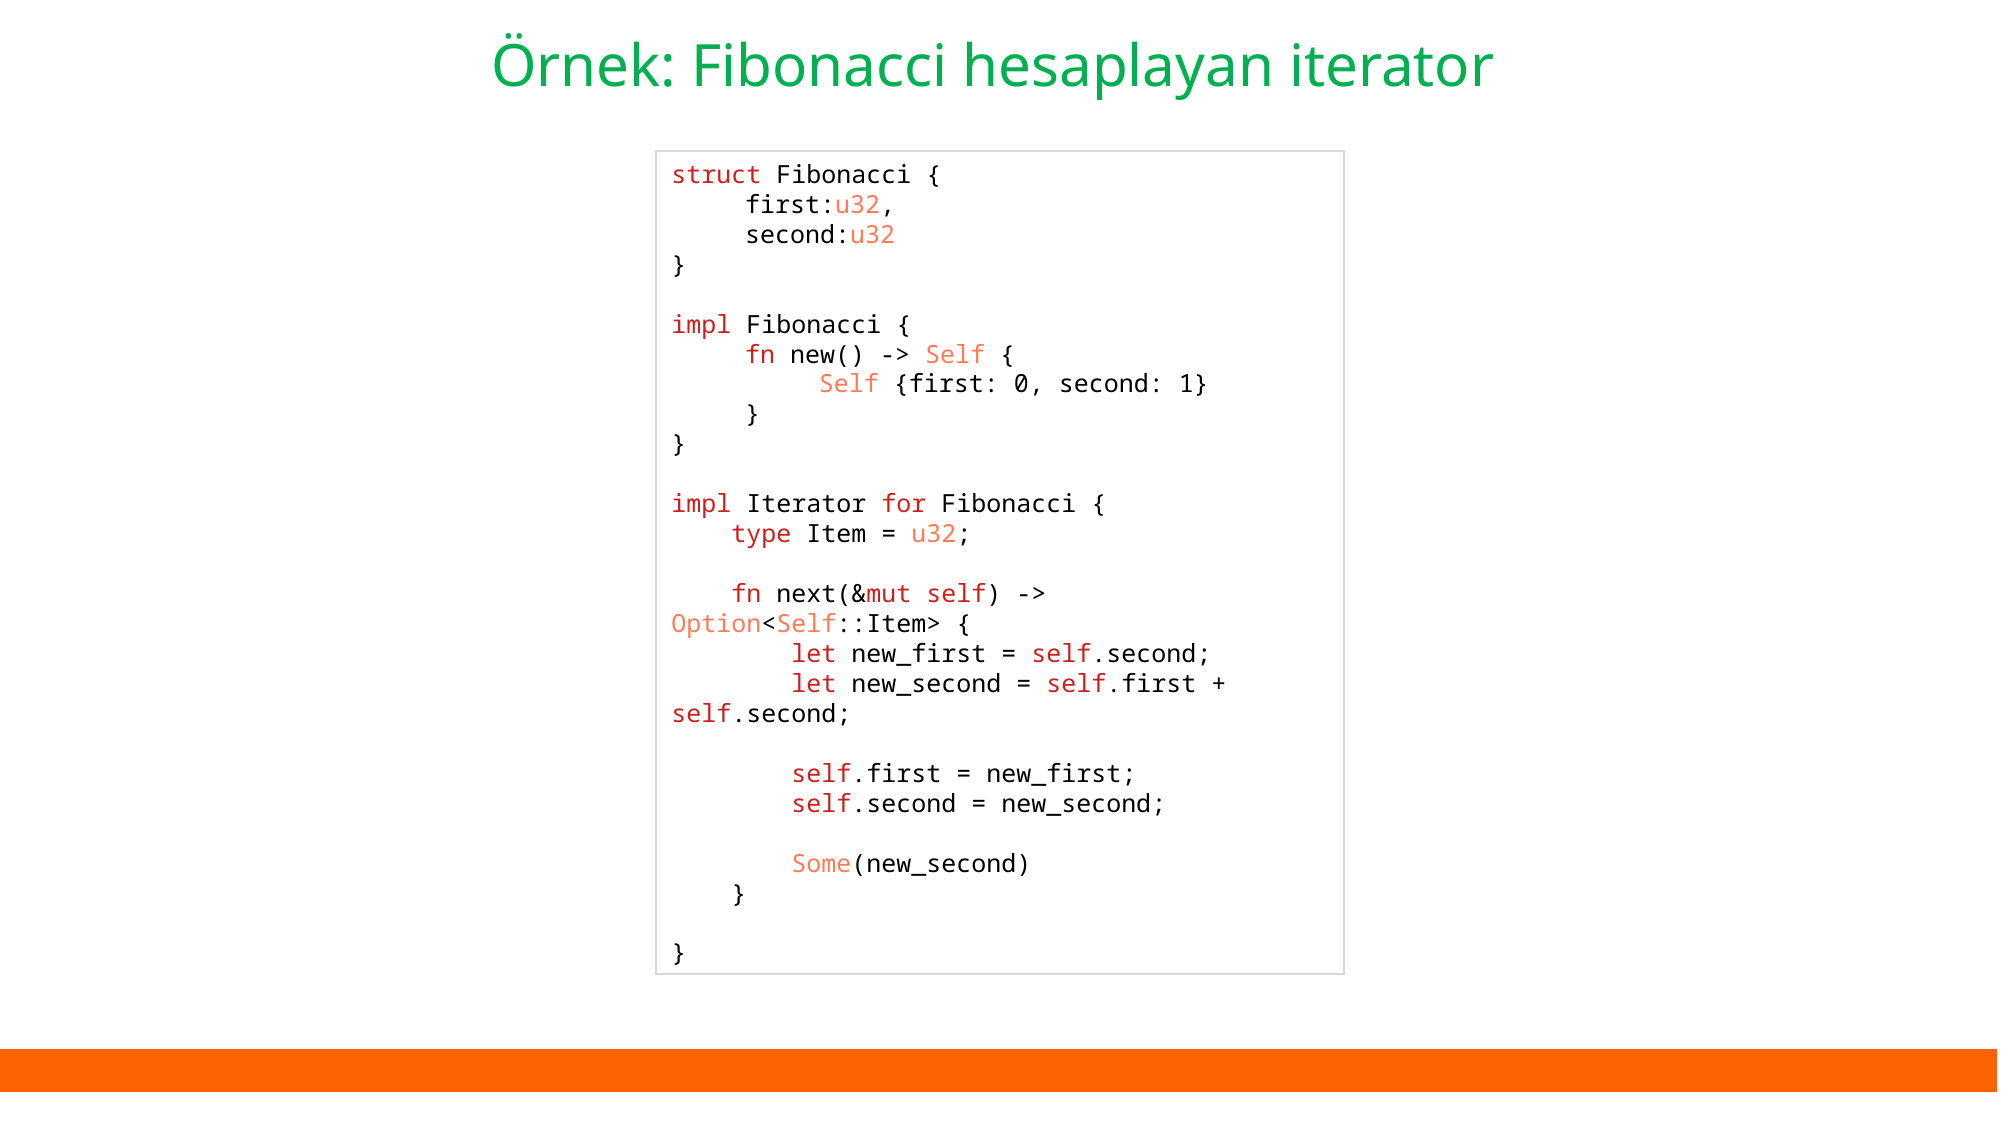

# Örnek: Fibonacci hesaplayan iterator
struct Fibonacci {
	first:u32,
	second:u32
}
impl Fibonacci {
	fn new() -> Self {
		Self {first: 0, second: 1}
	}
}
impl Iterator for Fibonacci {
 type Item = u32;
 fn next(&mut self) -> Option<Self::Item> {
 let new_first = self.second;
 let new_second = self.first + self.second;
 self.first = new_first;
 self.second = new_second;
 Some(new_second)
 }
}